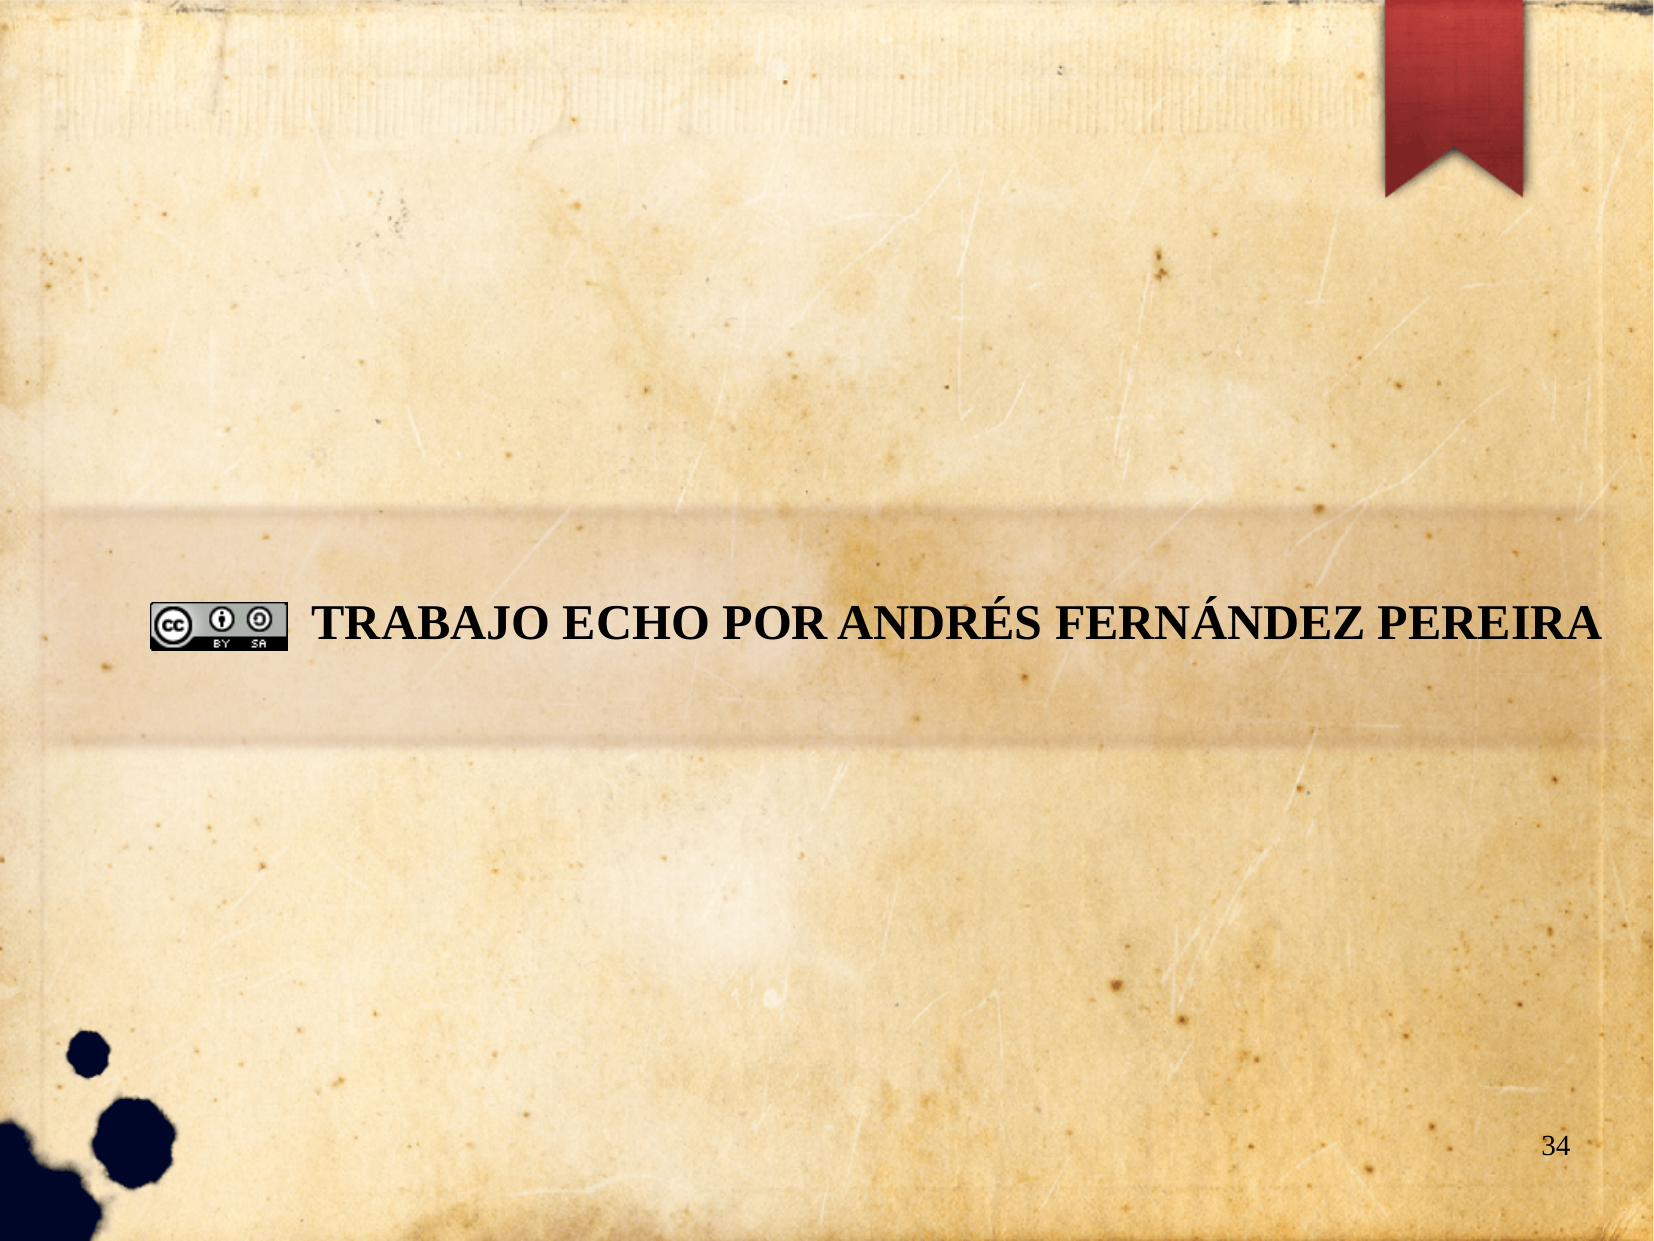

# TRABAJO ECHO POR ANDRÉS FERNÁNDEZ PEREIRA
34